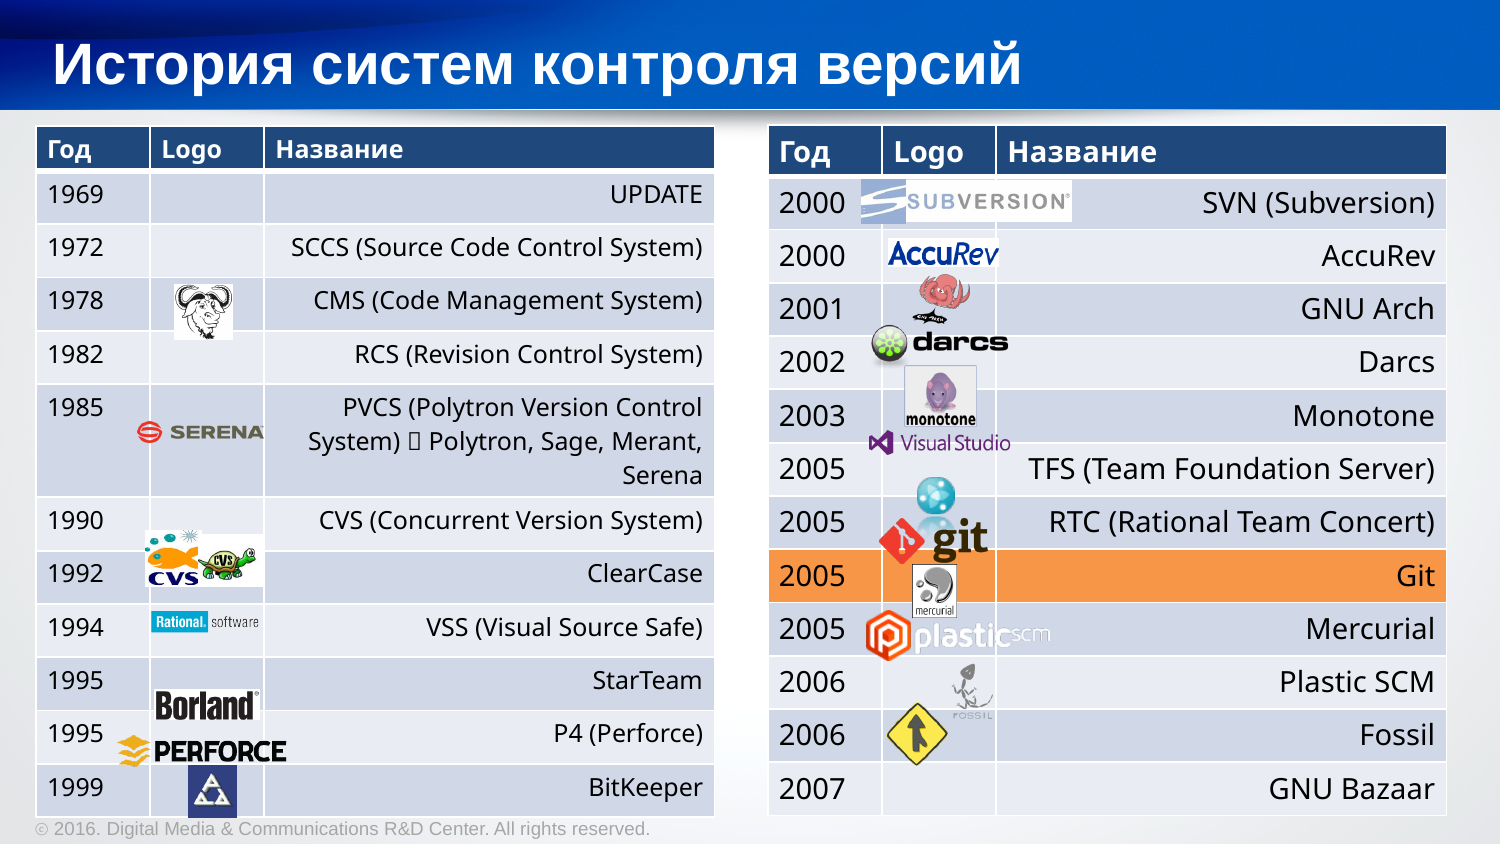

История систем контроля версий
#
| Год | Logo | Название |
| --- | --- | --- |
| 2000 | | SVN (Subversion) |
| 2000 | | AccuRev |
| 2001 | | GNU Arch |
| 2002 | | Darcs |
| 2003 | | Monotone |
| 2005 | | TFS (Team Foundation Server) |
| 2005 | | RTC (Rational Team Concert) |
| 2005 | | Git |
| 2005 | | Mercurial |
| 2006 | | Plastic SCM |
| 2006 | | Fossil |
| 2007 | | GNU Bazaar |
| Год | Logo | Название |
| --- | --- | --- |
| 1969 | | UPDATE |
| 1972 | | SCCS (Source Code Control System) |
| 1978 | | CMS (Code Management System) |
| 1982 | | RCS (Revision Control System) |
| 1985 | | PVCS (Polytron Version Control System)  Polytron, Sage, Merant, Serena |
| 1990 | | CVS (Concurrent Version System) |
| 1992 | | ClearCase |
| 1994 | | VSS (Visual Source Safe) |
| 1995 | | StarTeam |
| 1995 | | P4 (Perforce) |
| 1999 | | BitKeeper |